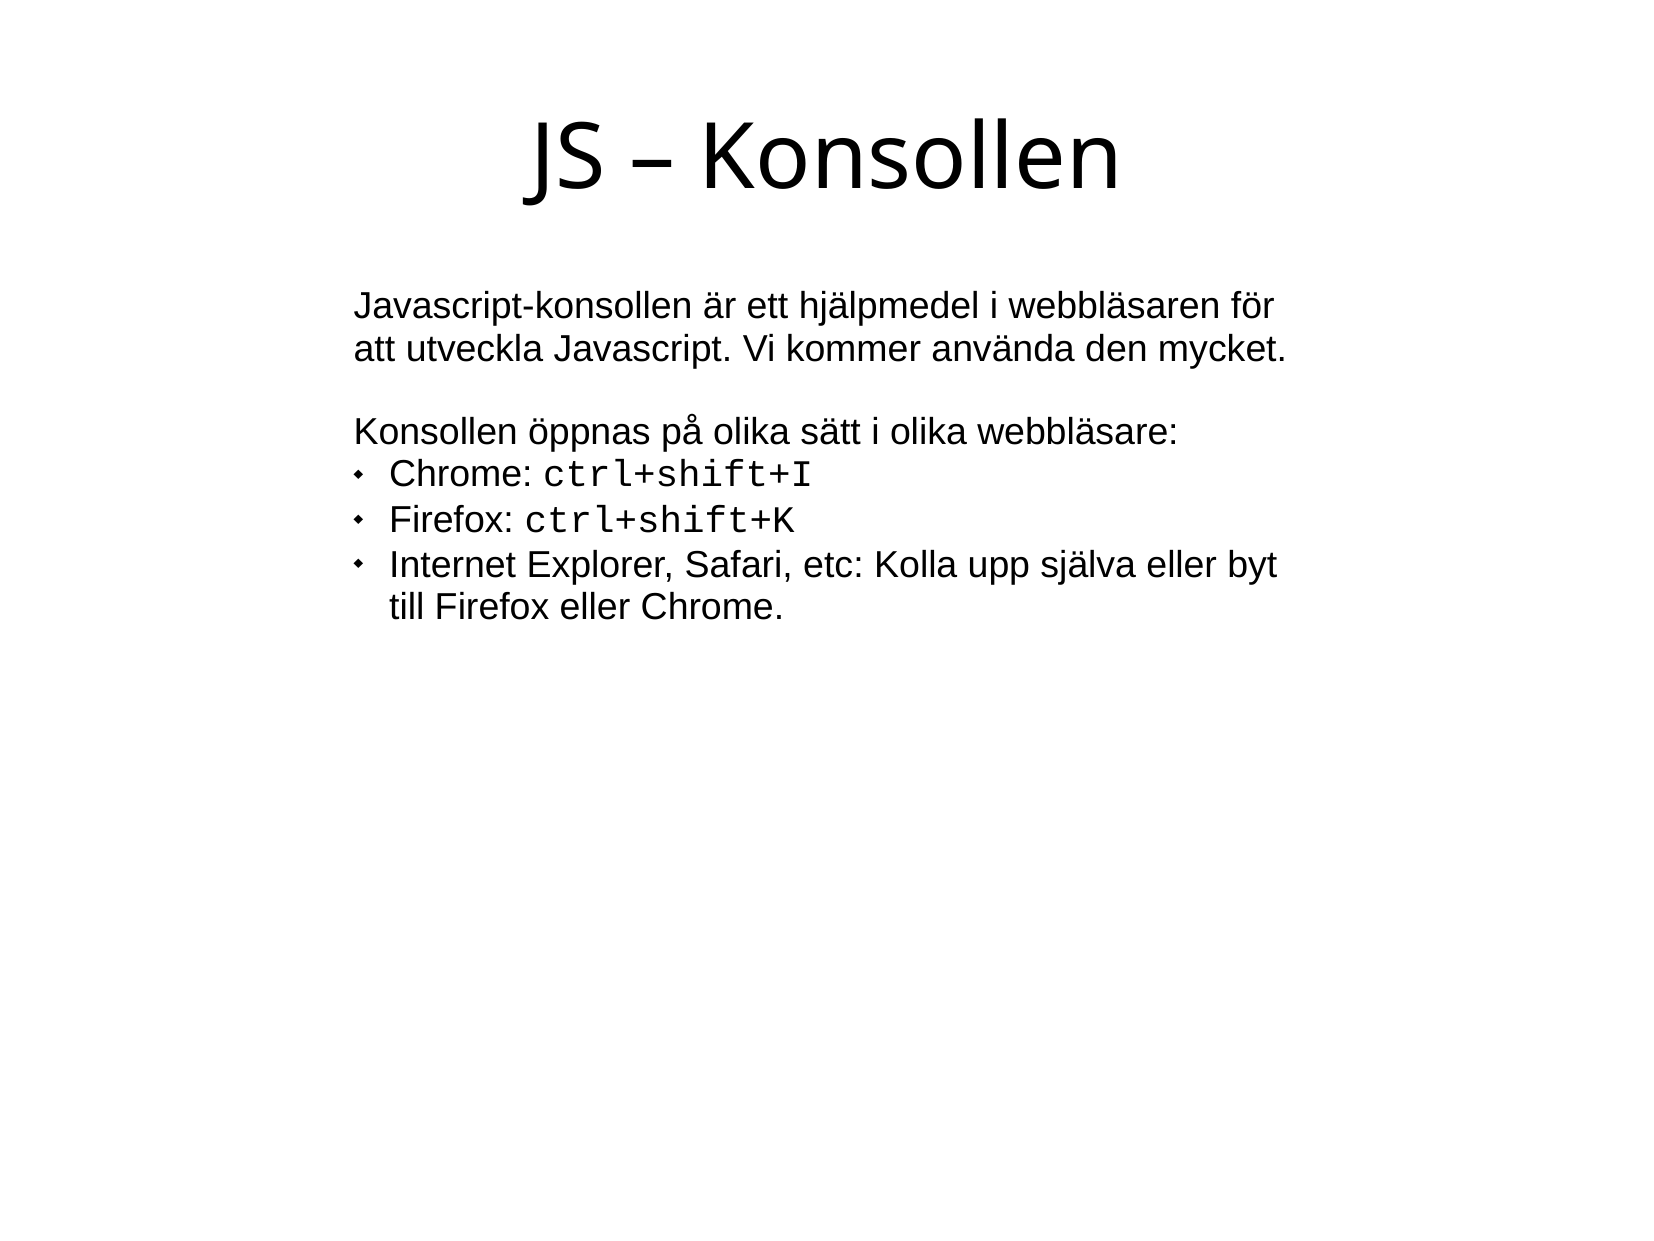

# JS – Konsollen
Javascript-konsollen är ett hjälpmedel i webbläsaren för att utveckla Javascript. Vi kommer använda den mycket.
Konsollen öppnas på olika sätt i olika webbläsare:
Chrome: ctrl+shift+I
Firefox: ctrl+shift+K
Internet Explorer, Safari, etc: Kolla upp själva eller byt till Firefox eller Chrome.